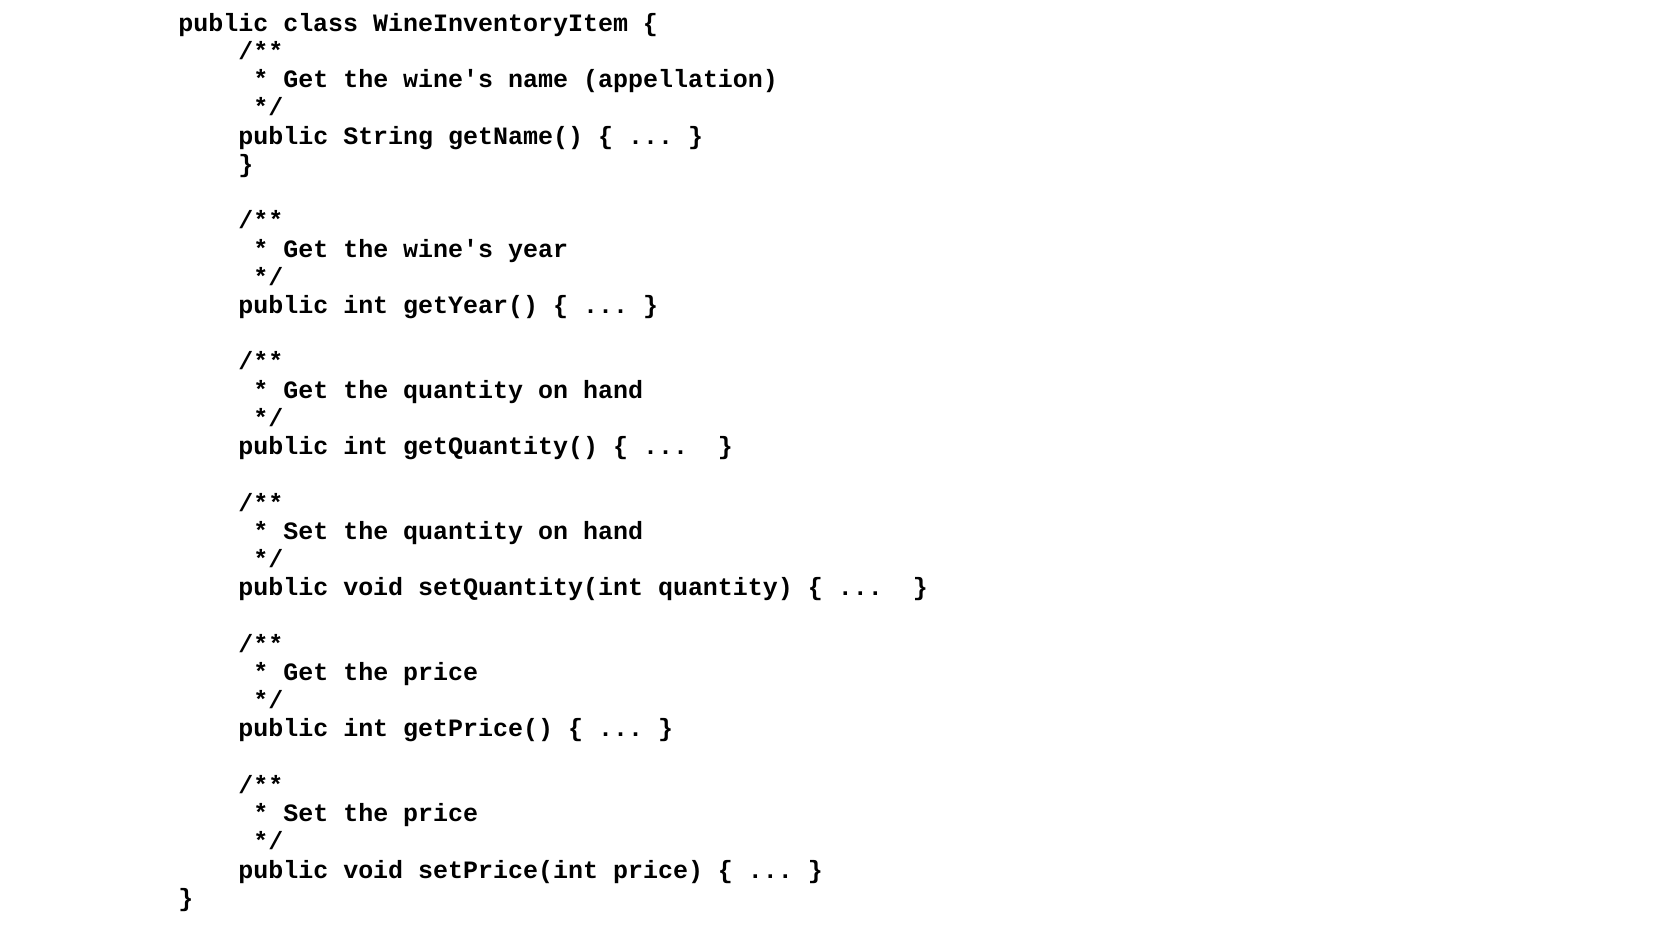

public class WineInventoryItem {
 /**
 * Get the wine's name (appellation)
 */
 public String getName() { ... }
 }
 /**
 * Get the wine's year
 */
 public int getYear() { ... }
 /**
 * Get the quantity on hand
 */
 public int getQuantity() { ... }
 /**
 * Set the quantity on hand
 */
 public void setQuantity(int quantity) { ... }
 /**
 * Get the price
 */
 public int getPrice() { ... }
 /**
 * Set the price
 */
 public void setPrice(int price) { ... }
}